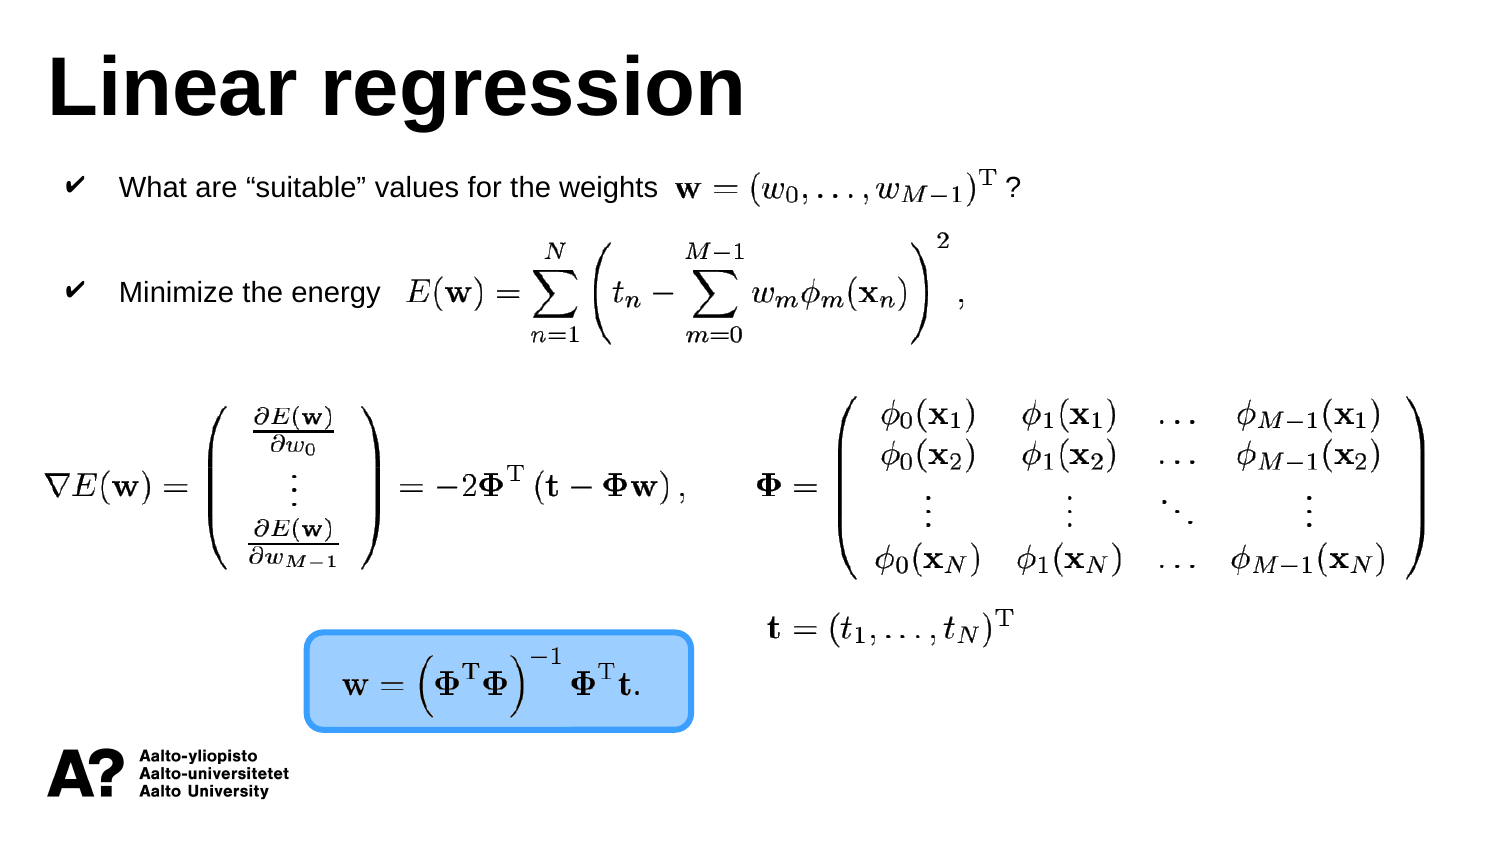

# Linear regression
What are “suitable” values for the weights ?
Minimize the energy